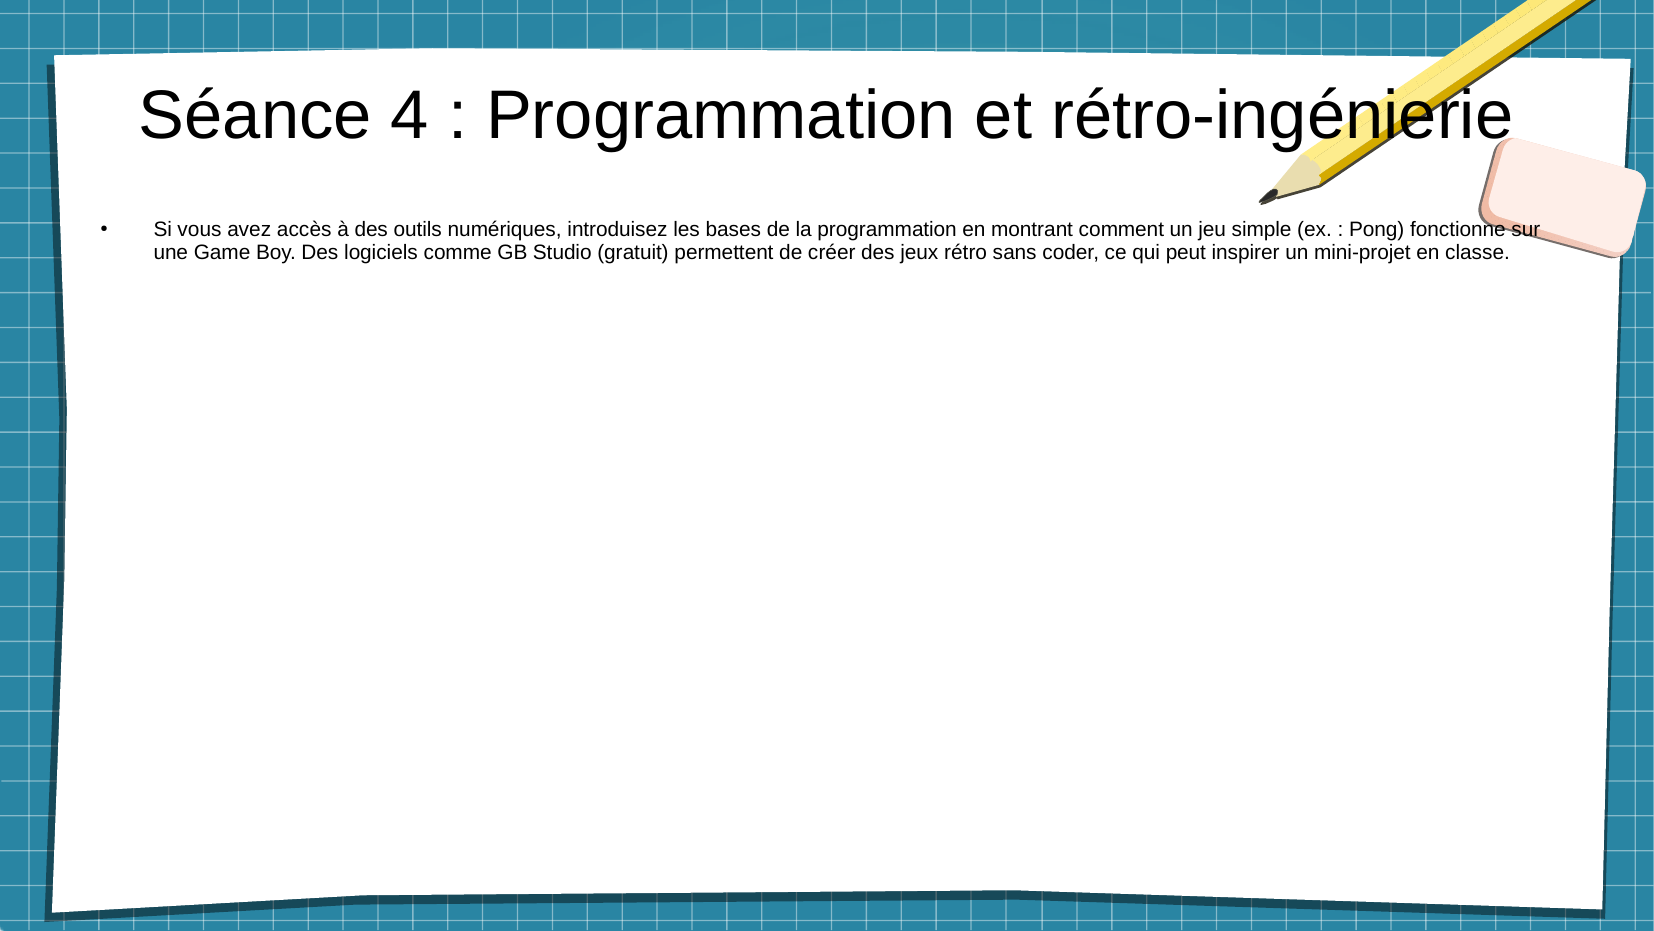

# Séance 4 : Programmation et rétro-ingénierie
Si vous avez accès à des outils numériques, introduisez les bases de la programmation en montrant comment un jeu simple (ex. : Pong) fonctionne sur une Game Boy. Des logiciels comme GB Studio (gratuit) permettent de créer des jeux rétro sans coder, ce qui peut inspirer un mini-projet en classe.